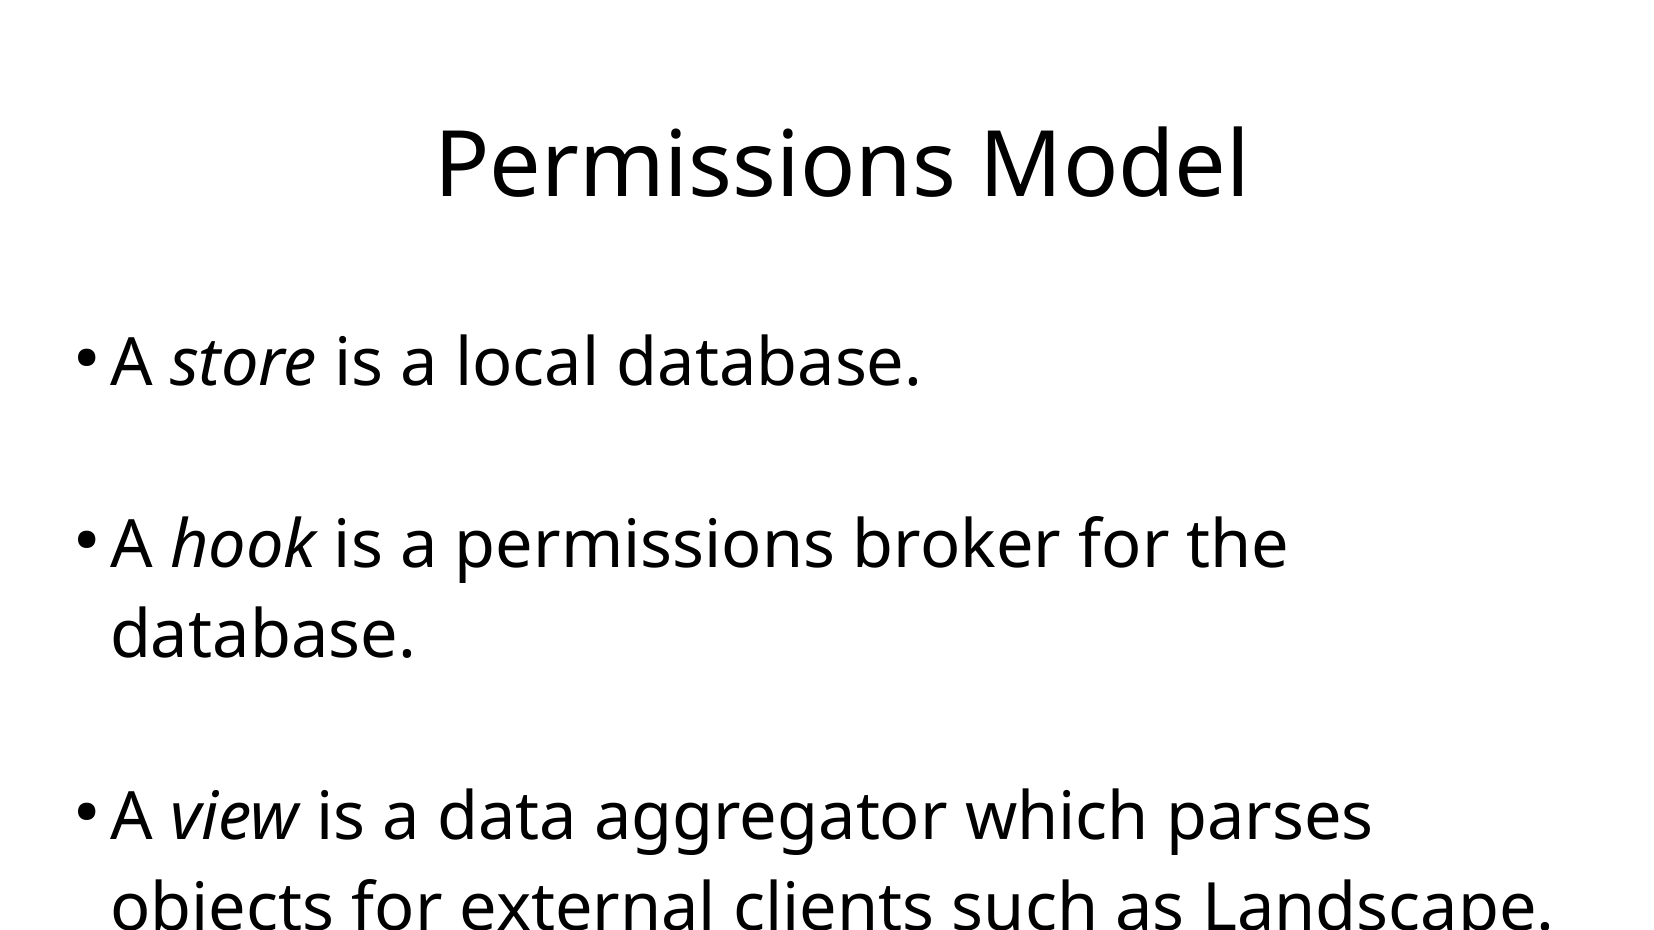

Permissions Model
A store is a local database.
A hook is a permissions broker for the database.
A view is a data aggregator which parses objects for external clients such as Landscape.